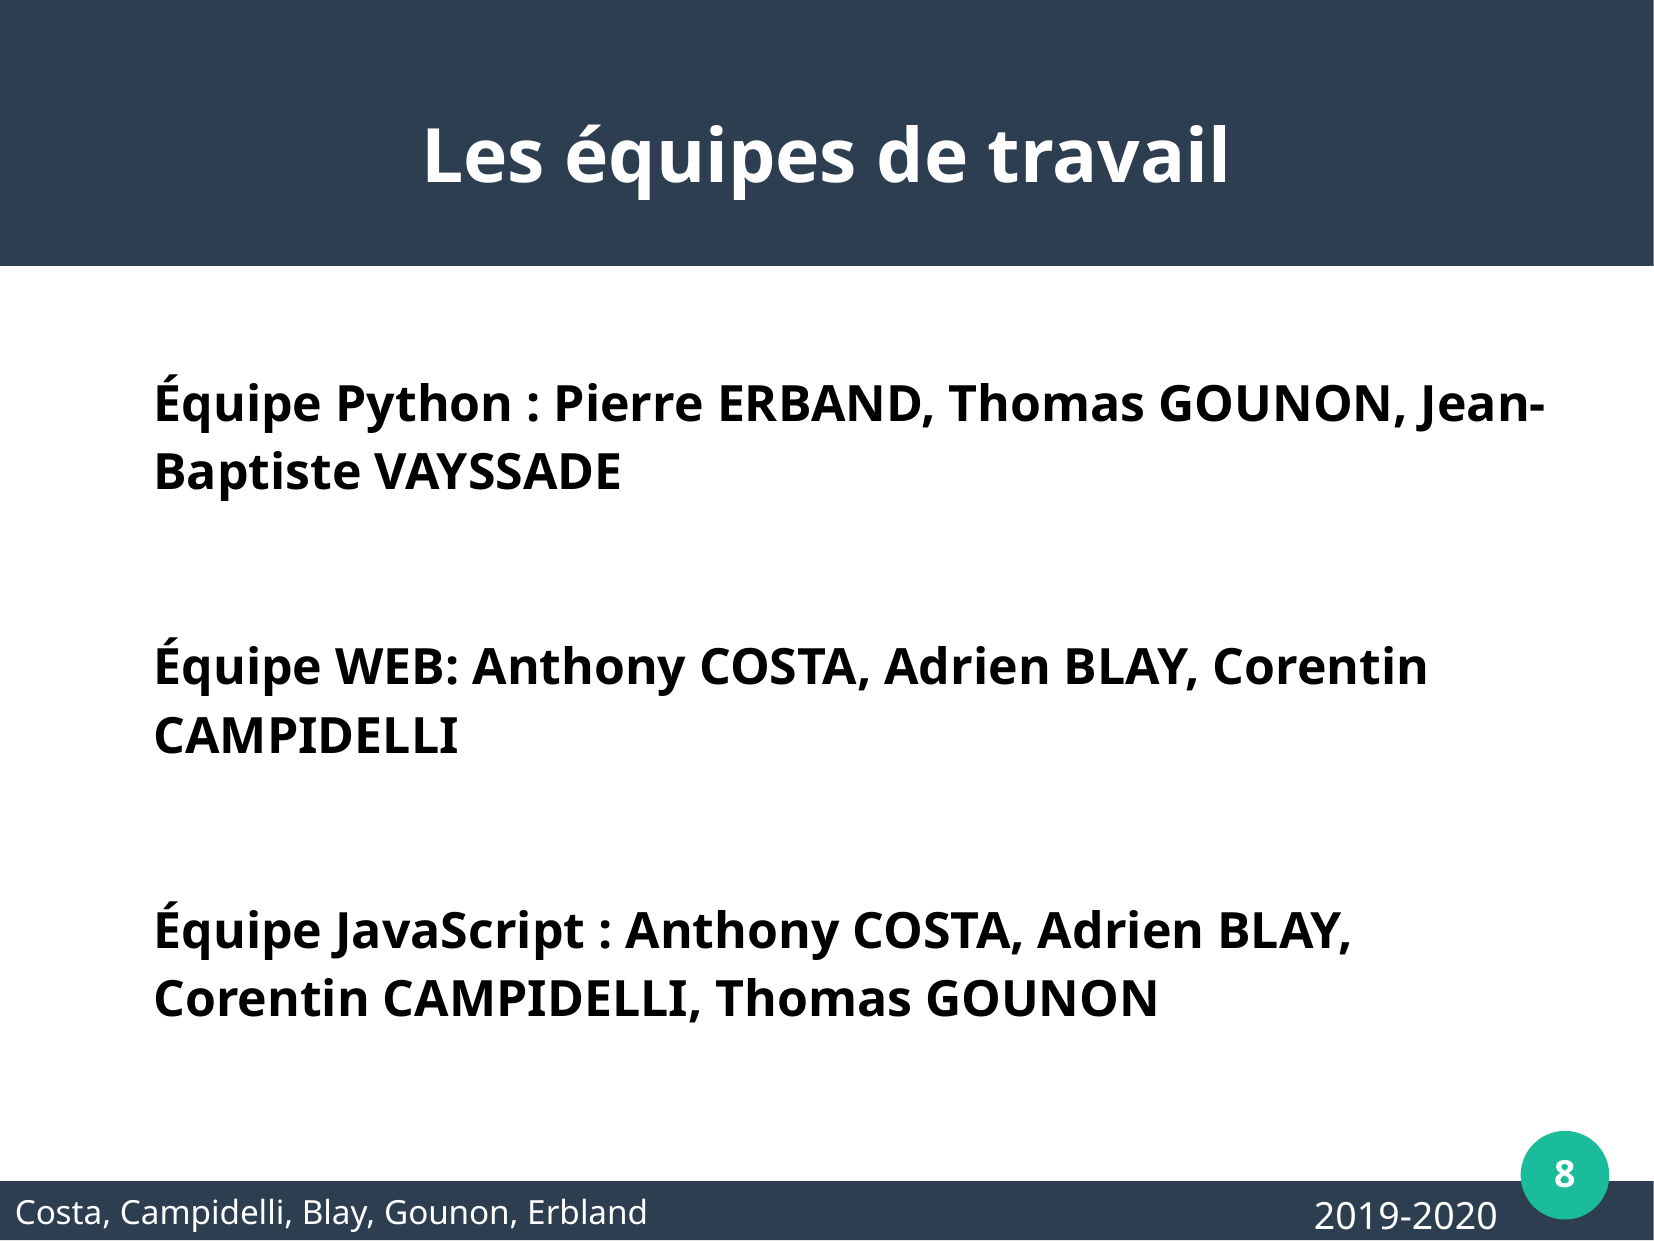

# Les équipes de travail
Équipe Python : Pierre ERBAND, Thomas GOUNON, Jean-Baptiste VAYSSADE
Équipe WEB: Anthony COSTA, Adrien BLAY, Corentin CAMPIDELLI
Équipe JavaScript : Anthony COSTA, Adrien BLAY, Corentin CAMPIDELLI, Thomas GOUNON
Costa, Campidelli, Blay, Gounon, Erbland
2019-2020